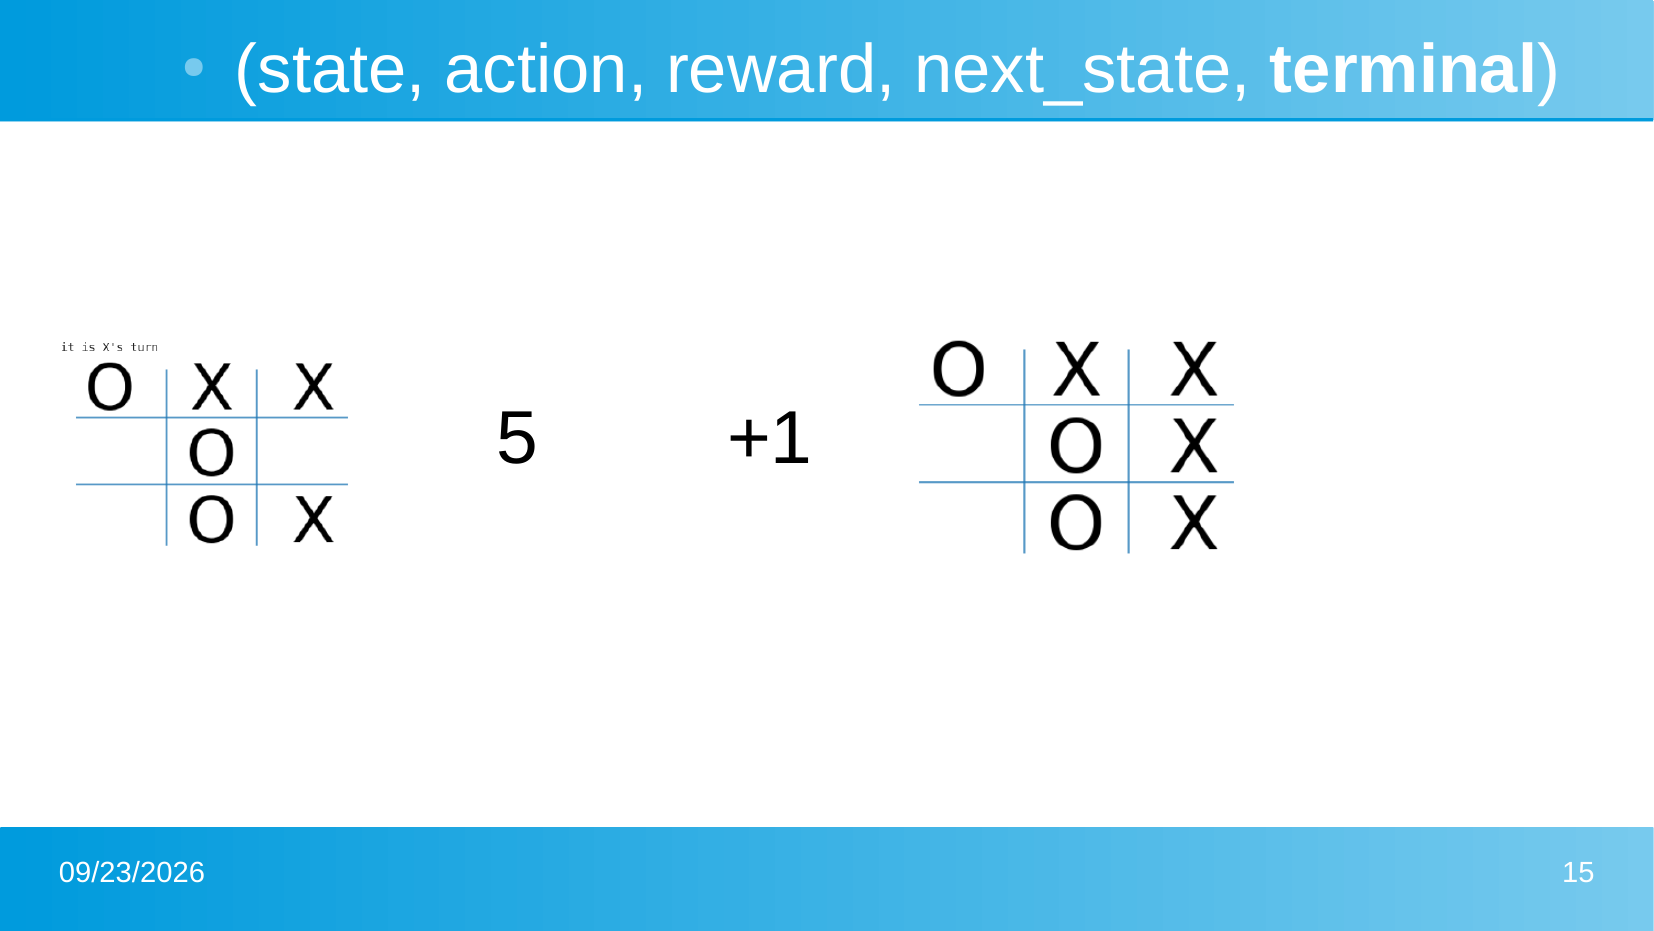

# (state, action, reward, next_state, terminal)
5
+1
15